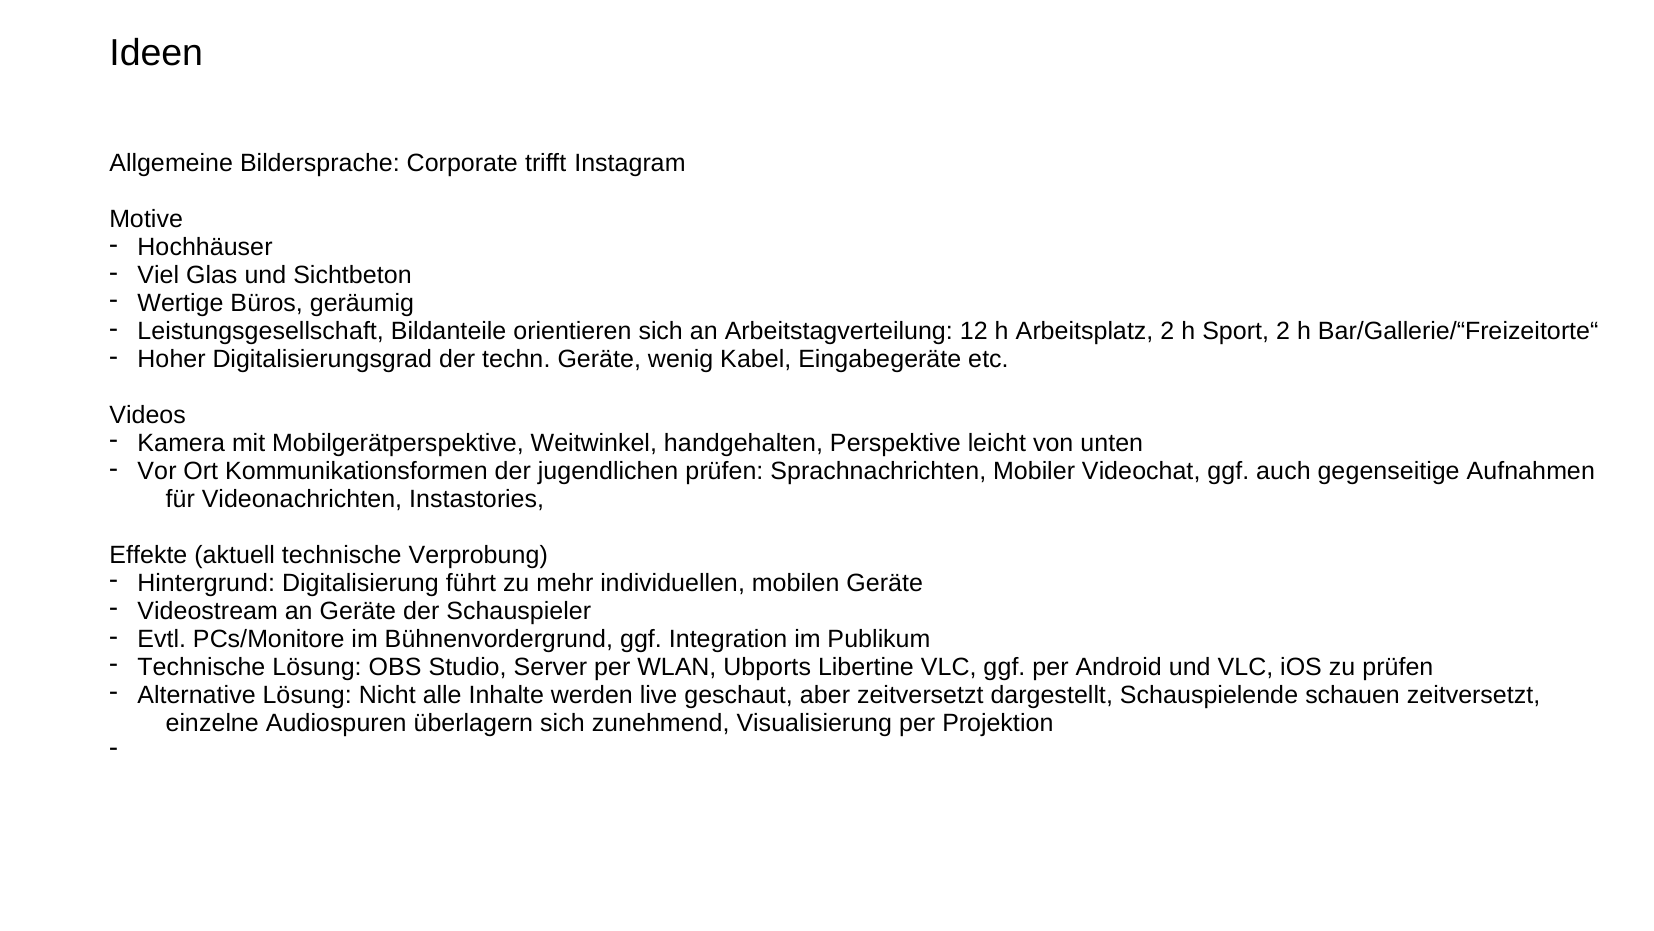

Ideen
Allgemeine Bildersprache: Corporate trifft Instagram
Motive
Hochhäuser
Viel Glas und Sichtbeton
Wertige Büros, geräumig
Leistungsgesellschaft, Bildanteile orientieren sich an Arbeitstagverteilung: 12 h Arbeitsplatz, 2 h Sport, 2 h Bar/Gallerie/“Freizeitorte“
Hoher Digitalisierungsgrad der techn. Geräte, wenig Kabel, Eingabegeräte etc.
Videos
Kamera mit Mobilgerätperspektive, Weitwinkel, handgehalten, Perspektive leicht von unten
Vor Ort Kommunikationsformen der jugendlichen prüfen: Sprachnachrichten, Mobiler Videochat, ggf. auch gegenseitige Aufnahmen für Videonachrichten, Instastories,
Effekte (aktuell technische Verprobung)
Hintergrund: Digitalisierung führt zu mehr individuellen, mobilen Geräte
Videostream an Geräte der Schauspieler
Evtl. PCs/Monitore im Bühnenvordergrund, ggf. Integration im Publikum
Technische Lösung: OBS Studio, Server per WLAN, Ubports Libertine VLC, ggf. per Android und VLC, iOS zu prüfen
Alternative Lösung: Nicht alle Inhalte werden live geschaut, aber zeitversetzt dargestellt, Schauspielende schauen zeitversetzt, einzelne Audiospuren überlagern sich zunehmend, Visualisierung per Projektion